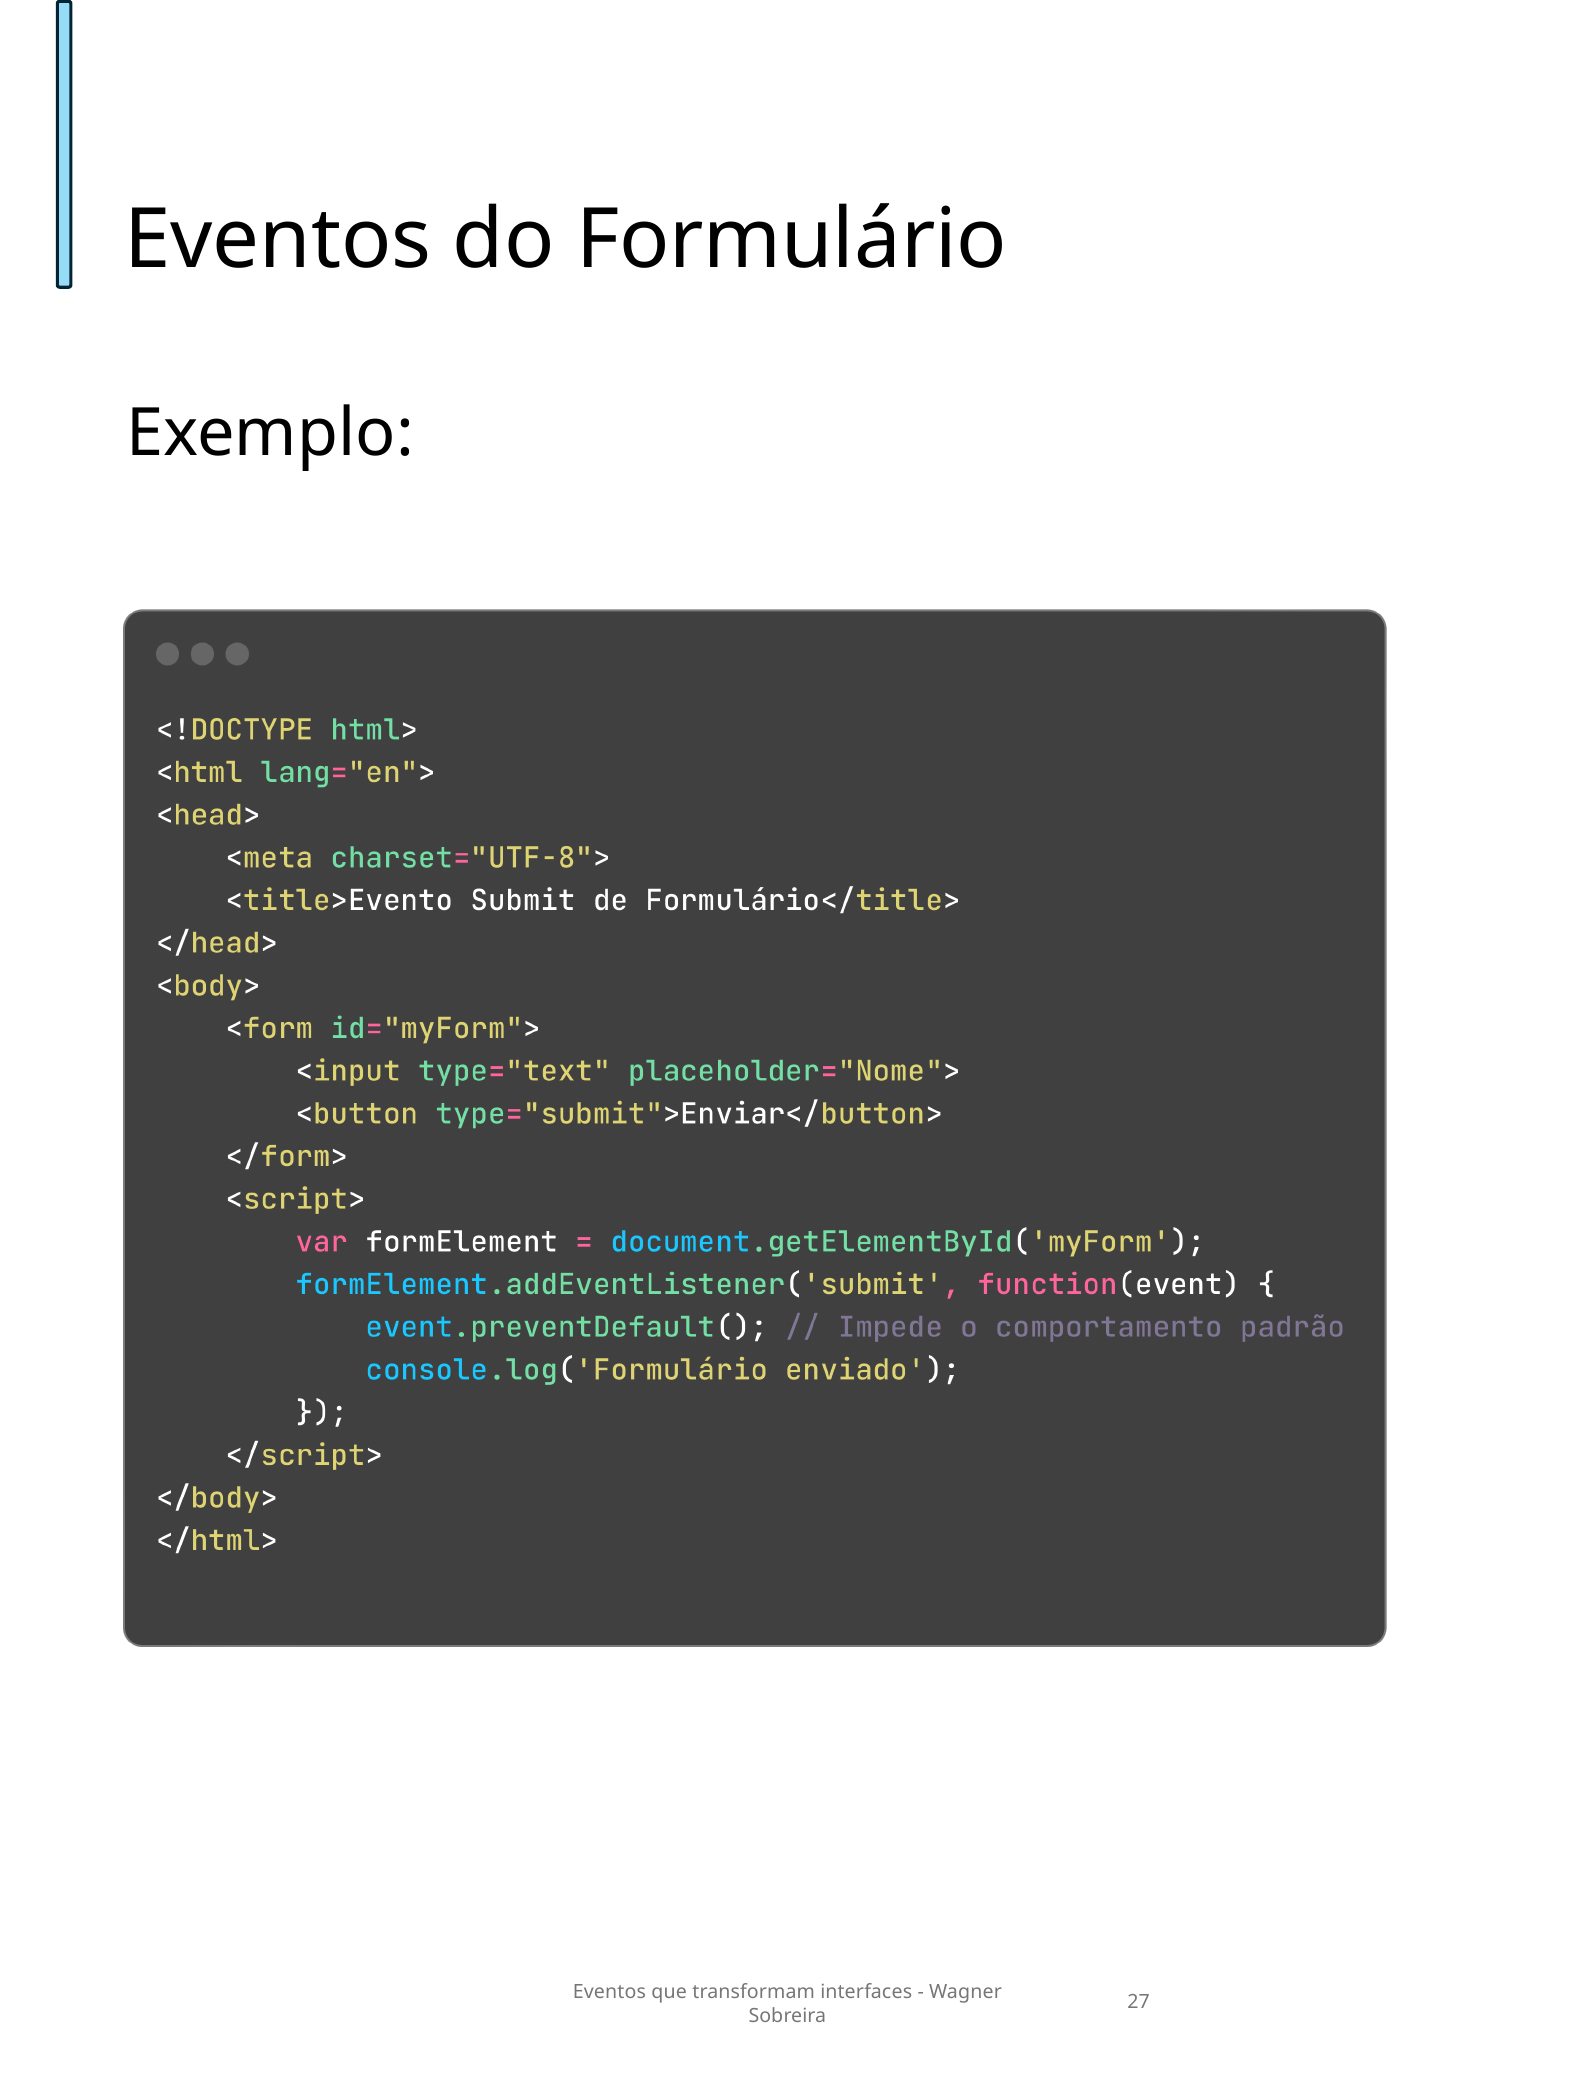

Eventos do Formulário
Exemplo:
Eventos que transformam interfaces - Wagner Sobreira